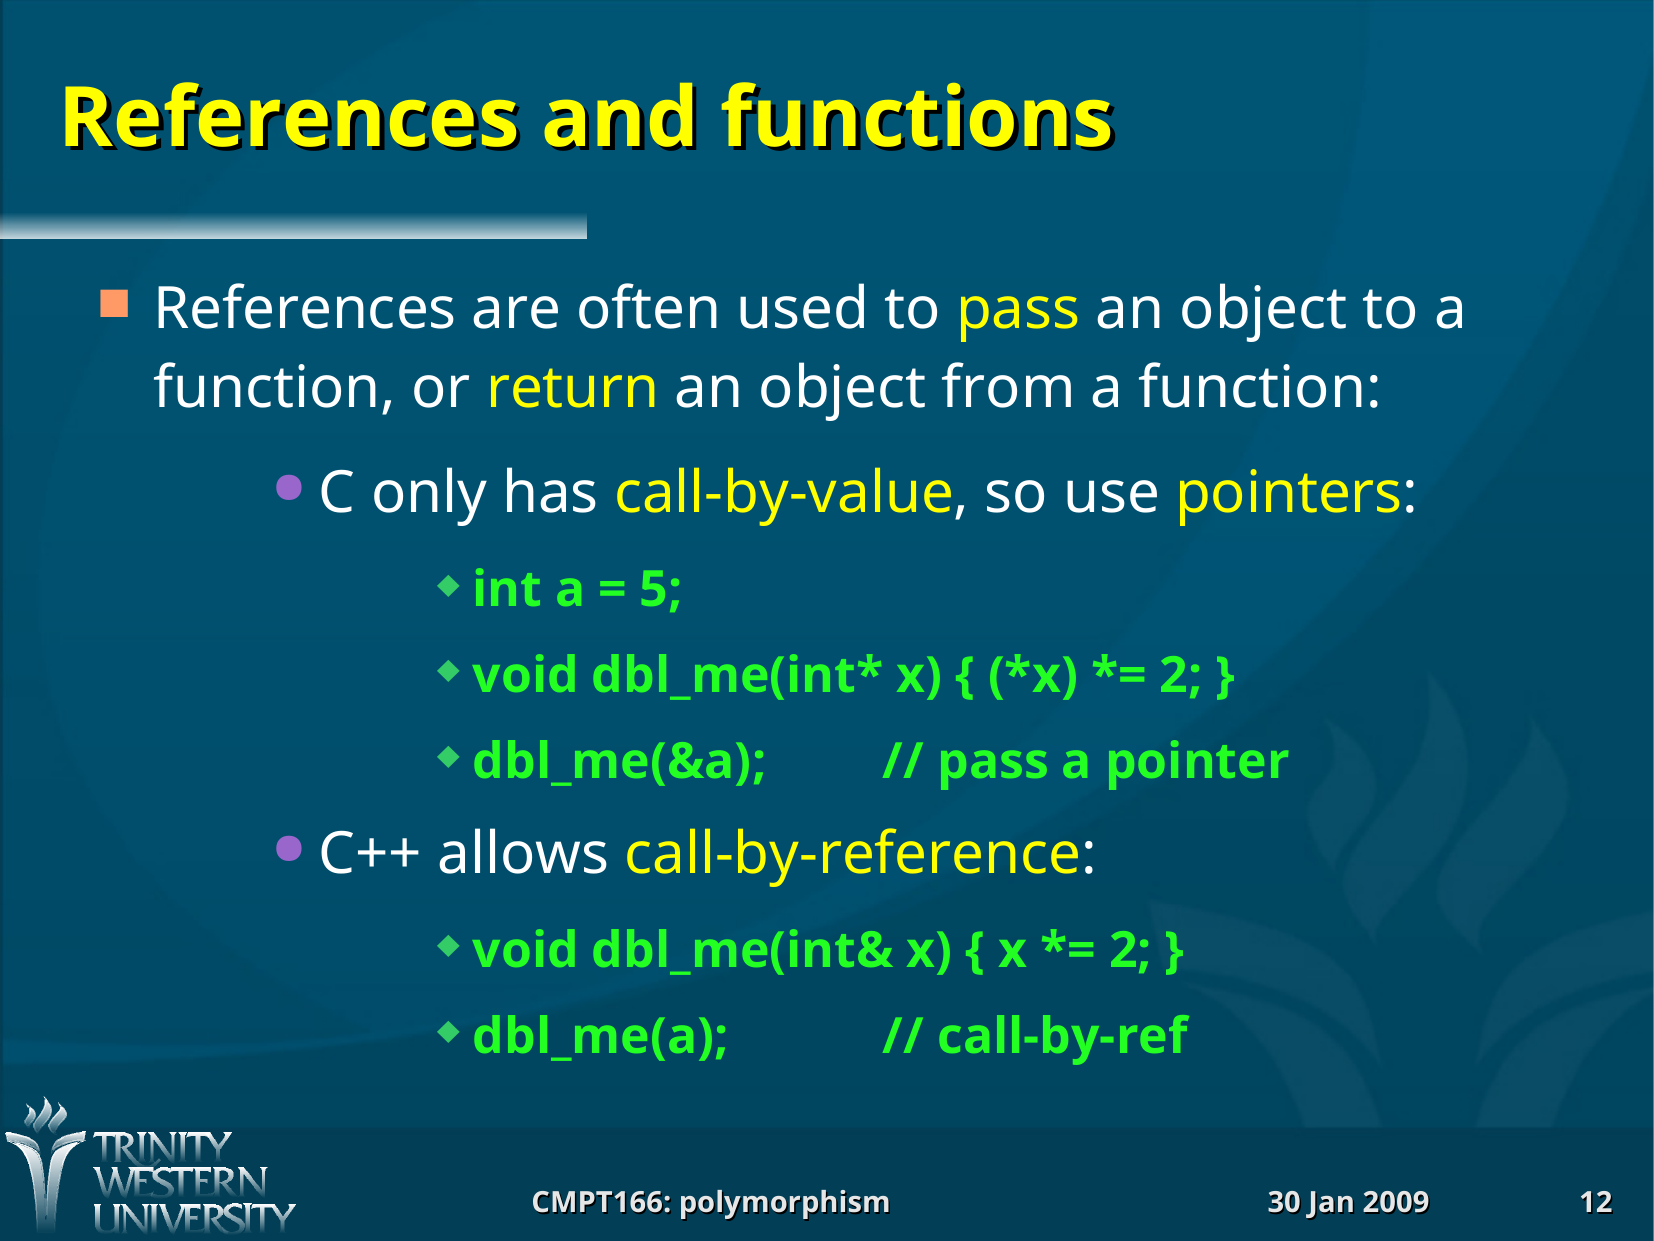

# References and functions
References are often used to pass an object to a function, or return an object from a function:
C only has call-by-value, so use pointers:
int a = 5;
void dbl_me(int* x) { (*x) *= 2; }
dbl_me(&a);		// pass a pointer
C++ allows call-by-reference:
void dbl_me(int& x) { x *= 2; }
dbl_me(a);			// call-by-ref
CMPT166: polymorphism
30 Jan 2009
12